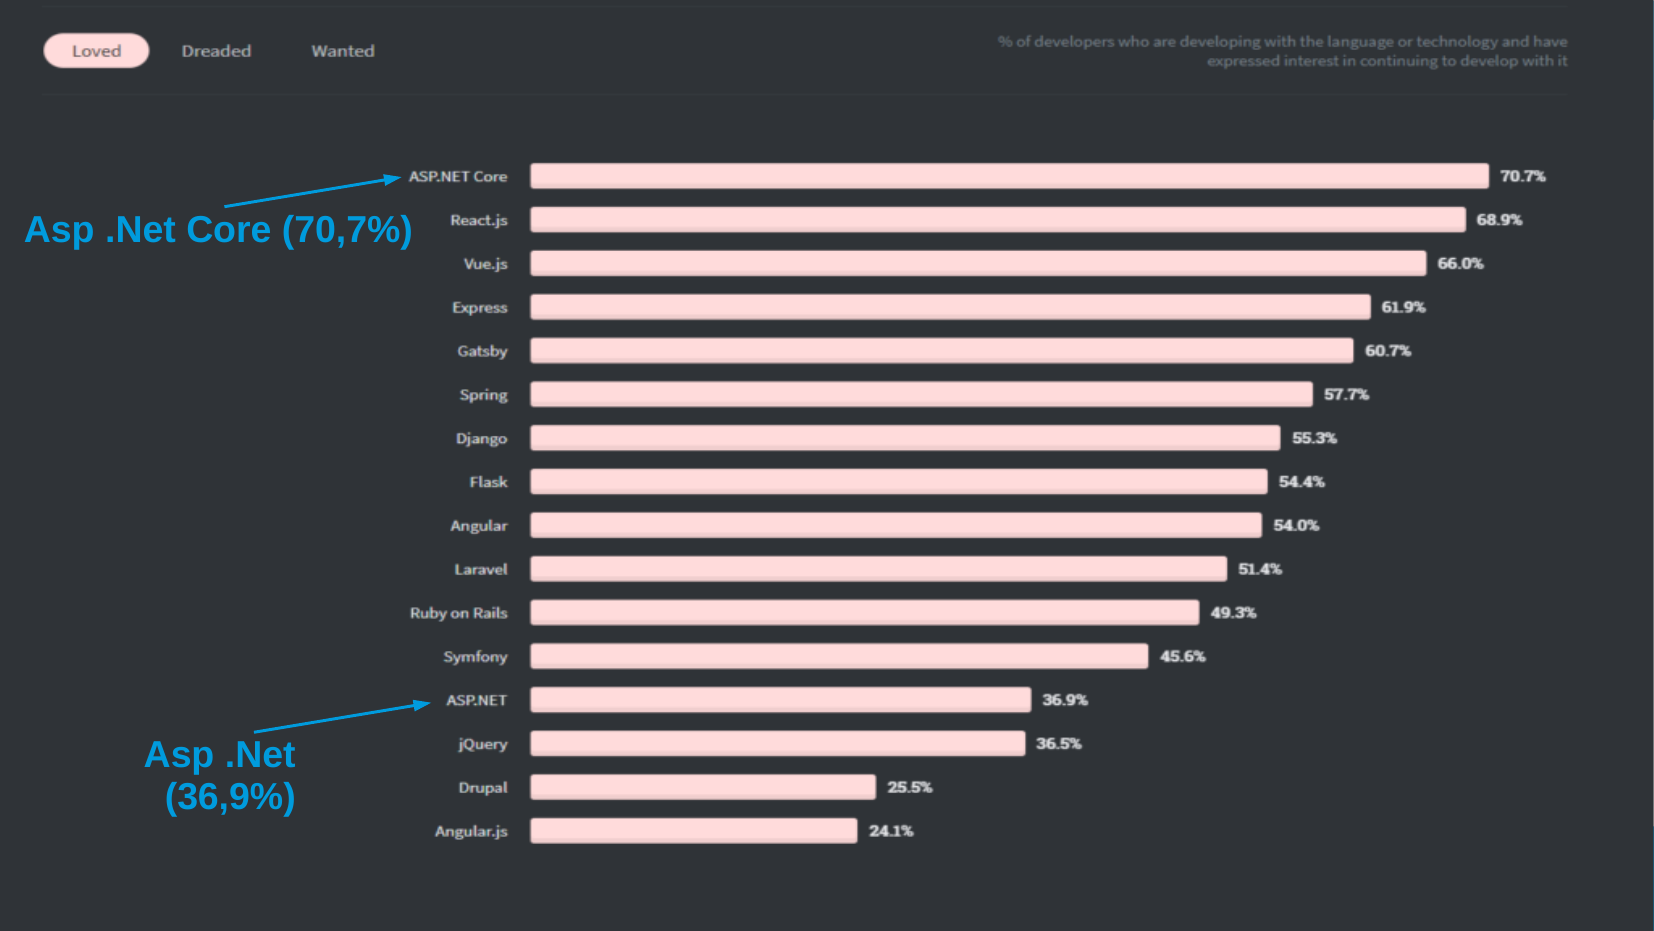

#
Asp .Net Core (70,7%)
Asp .Net
(36,9%)